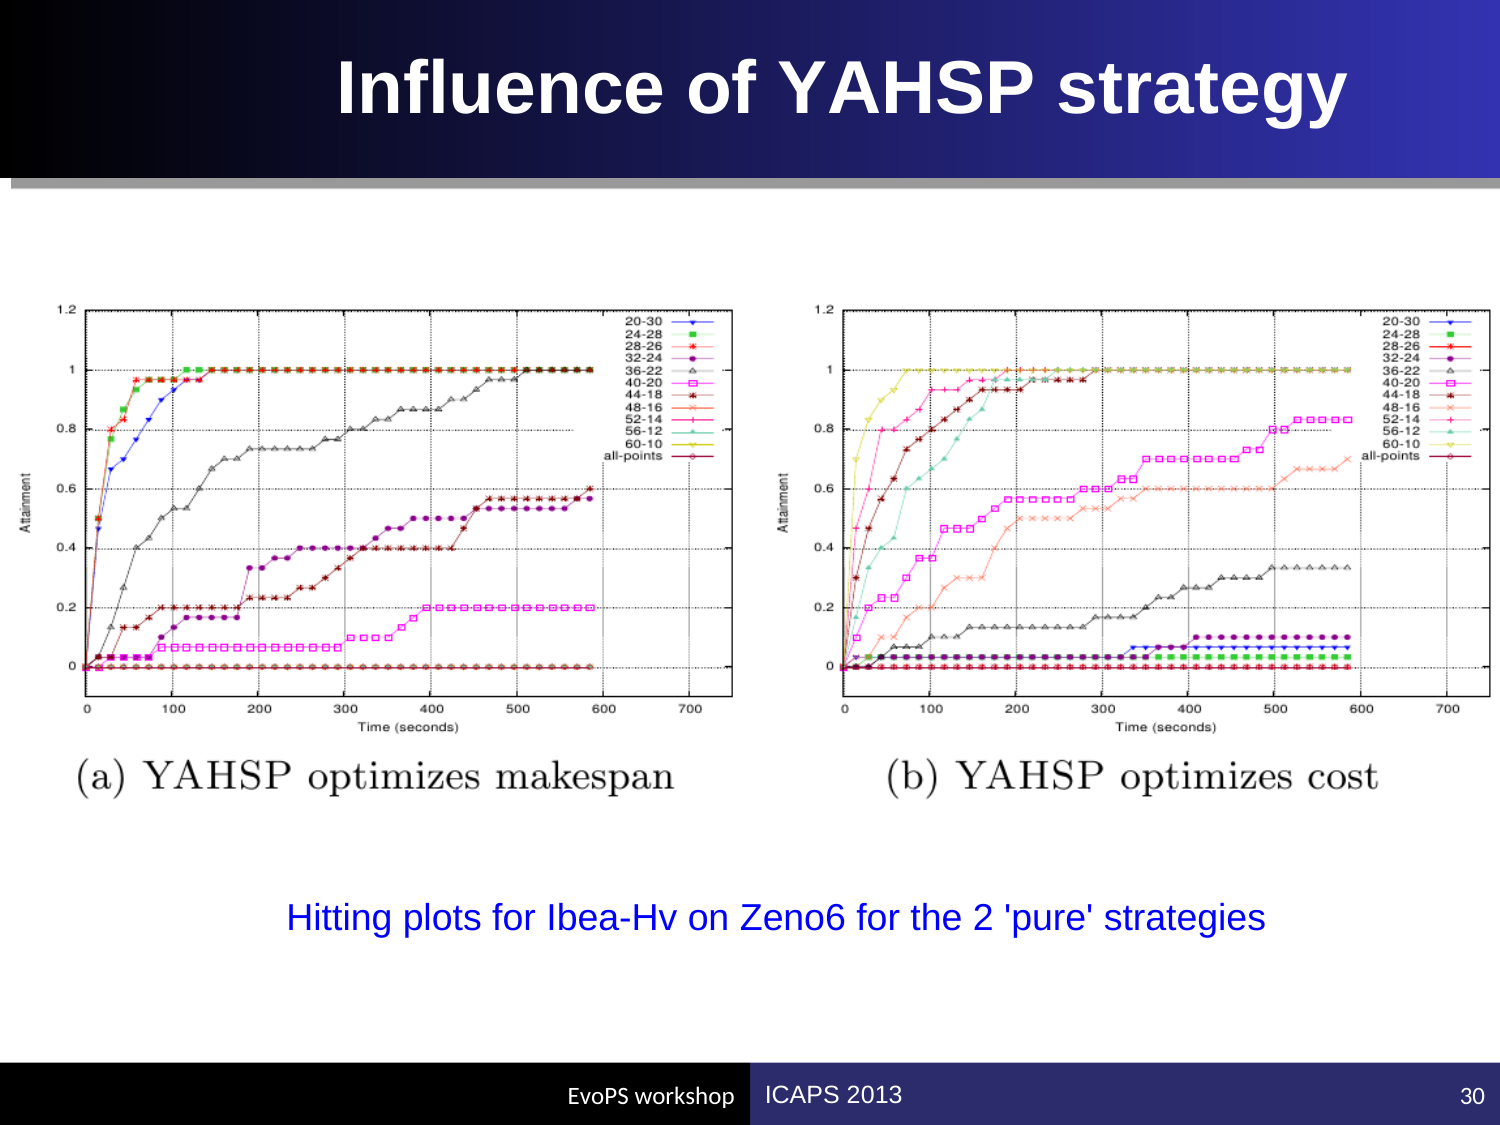

Influence of YAHSP strategy
Hitting plots for Ibea-Hv on Zeno6 for the 2 'pure' strategies
30